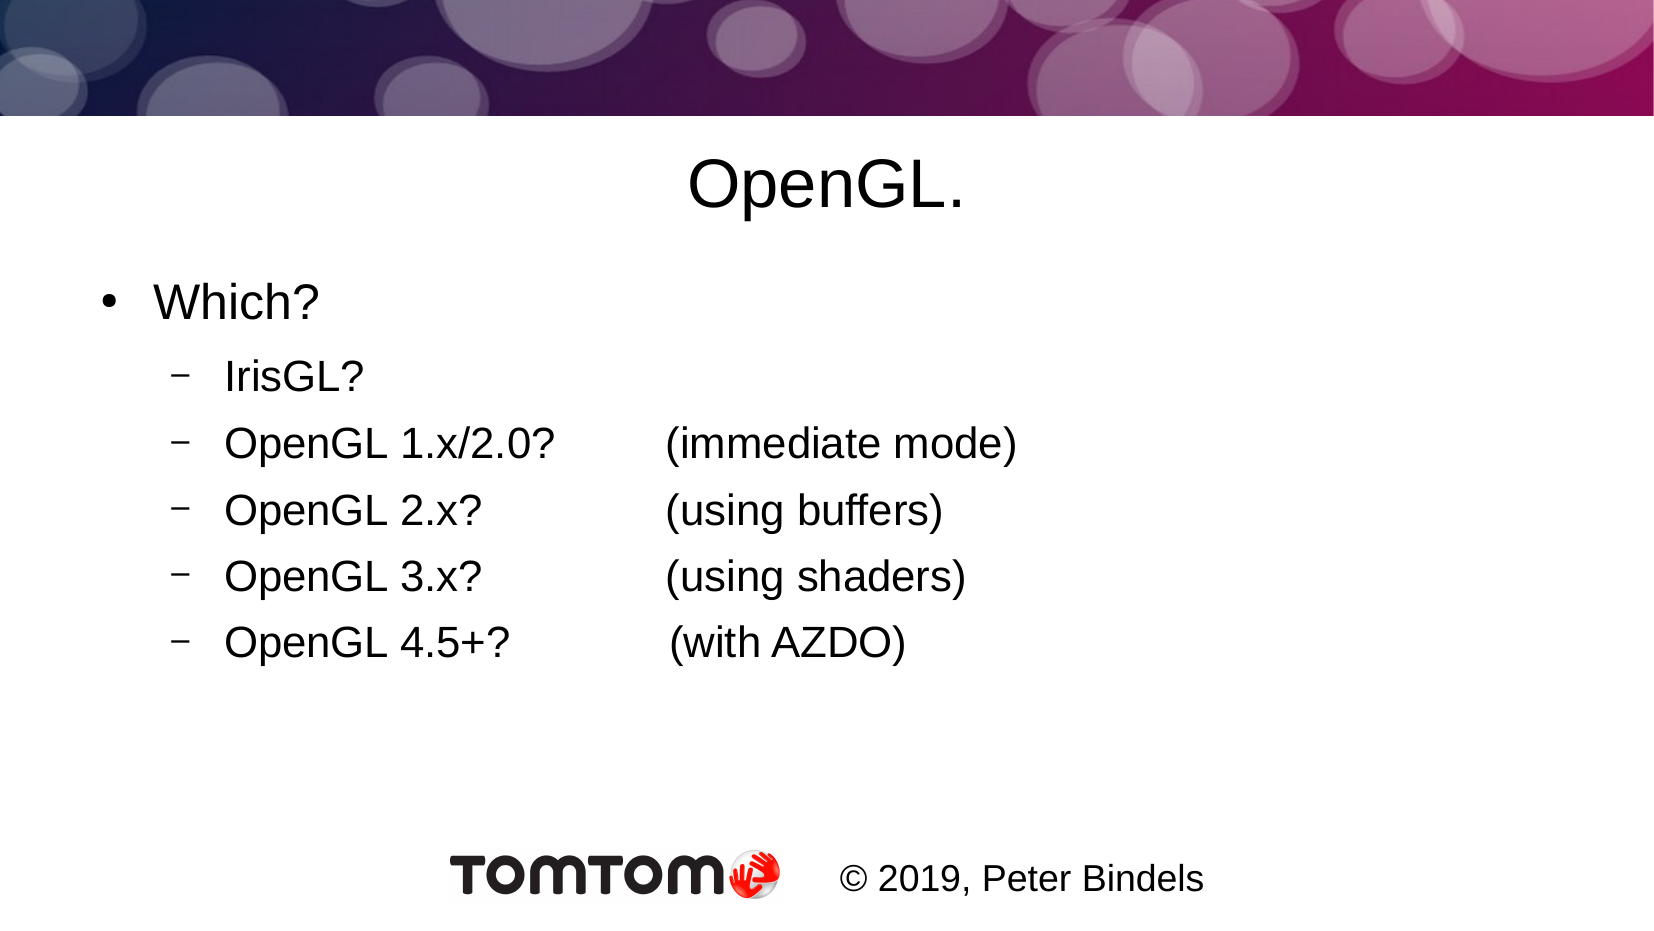

# OpenGL.
Which?
IrisGL?
OpenGL 1.x/2.0? (immediate mode)
OpenGL 2.x? (using buffers)
OpenGL 3.x? (using shaders)
OpenGL 4.5+? (with AZDO)